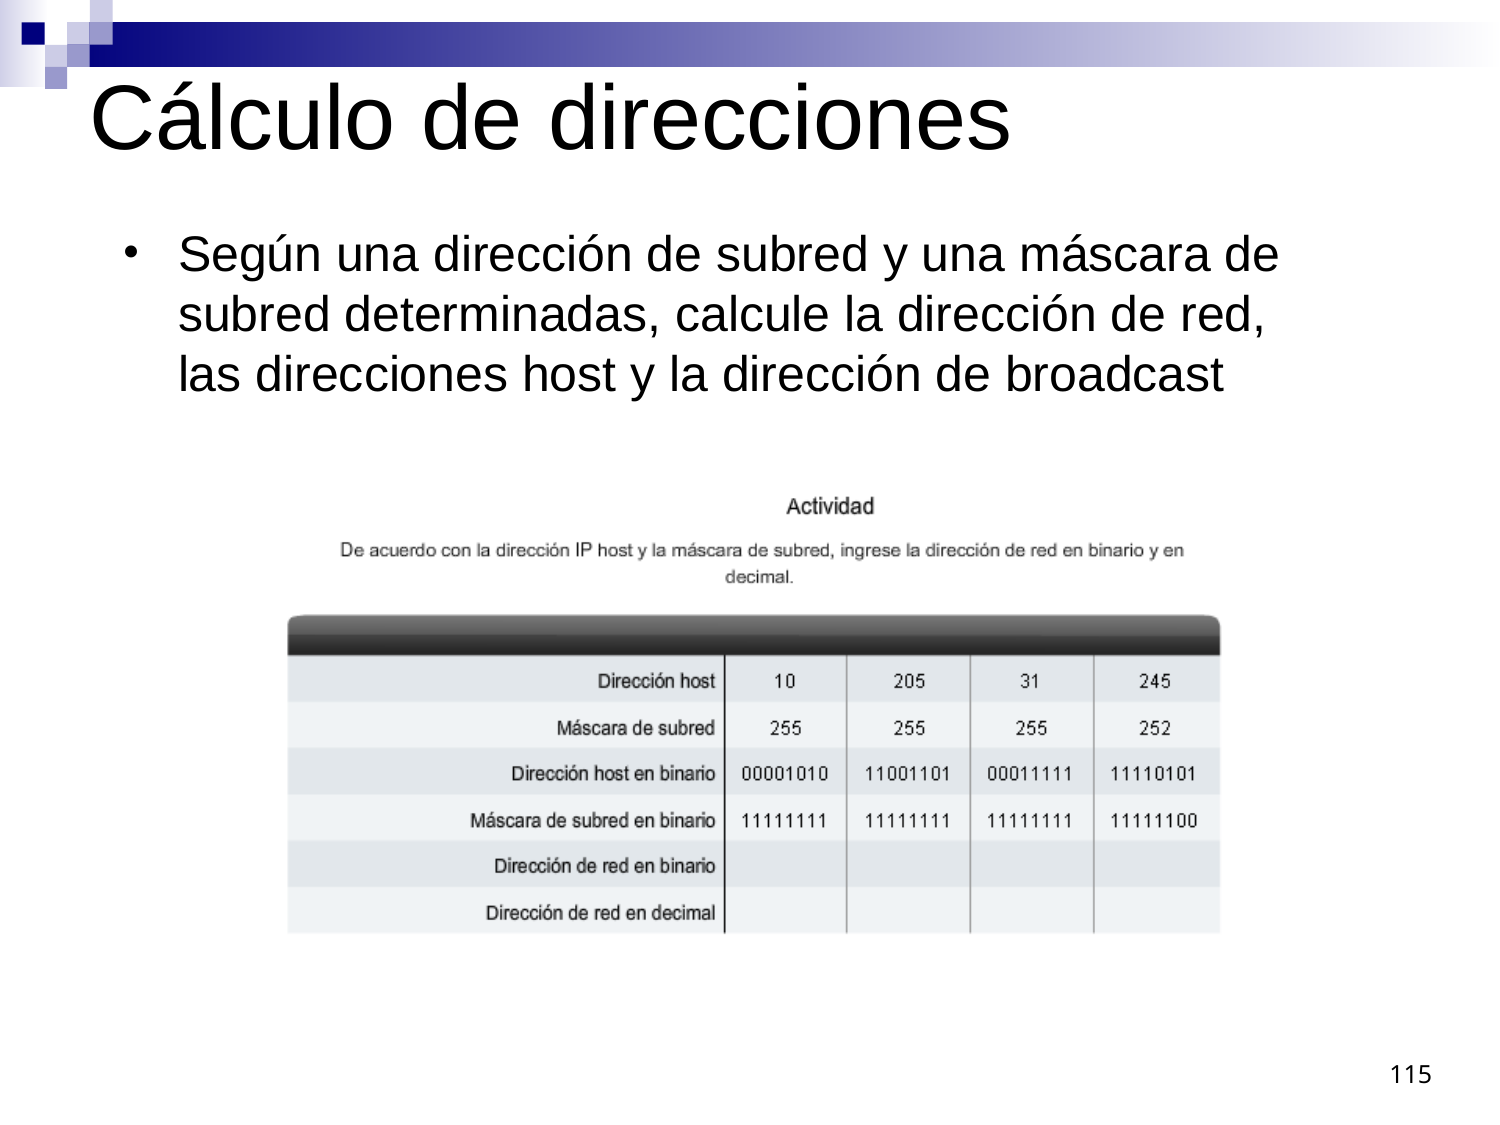

Cálculo de direcciones
Según una dirección de subred y una máscara de subred determinadas, calcule la dirección de red, las direcciones host y la dirección de broadcast